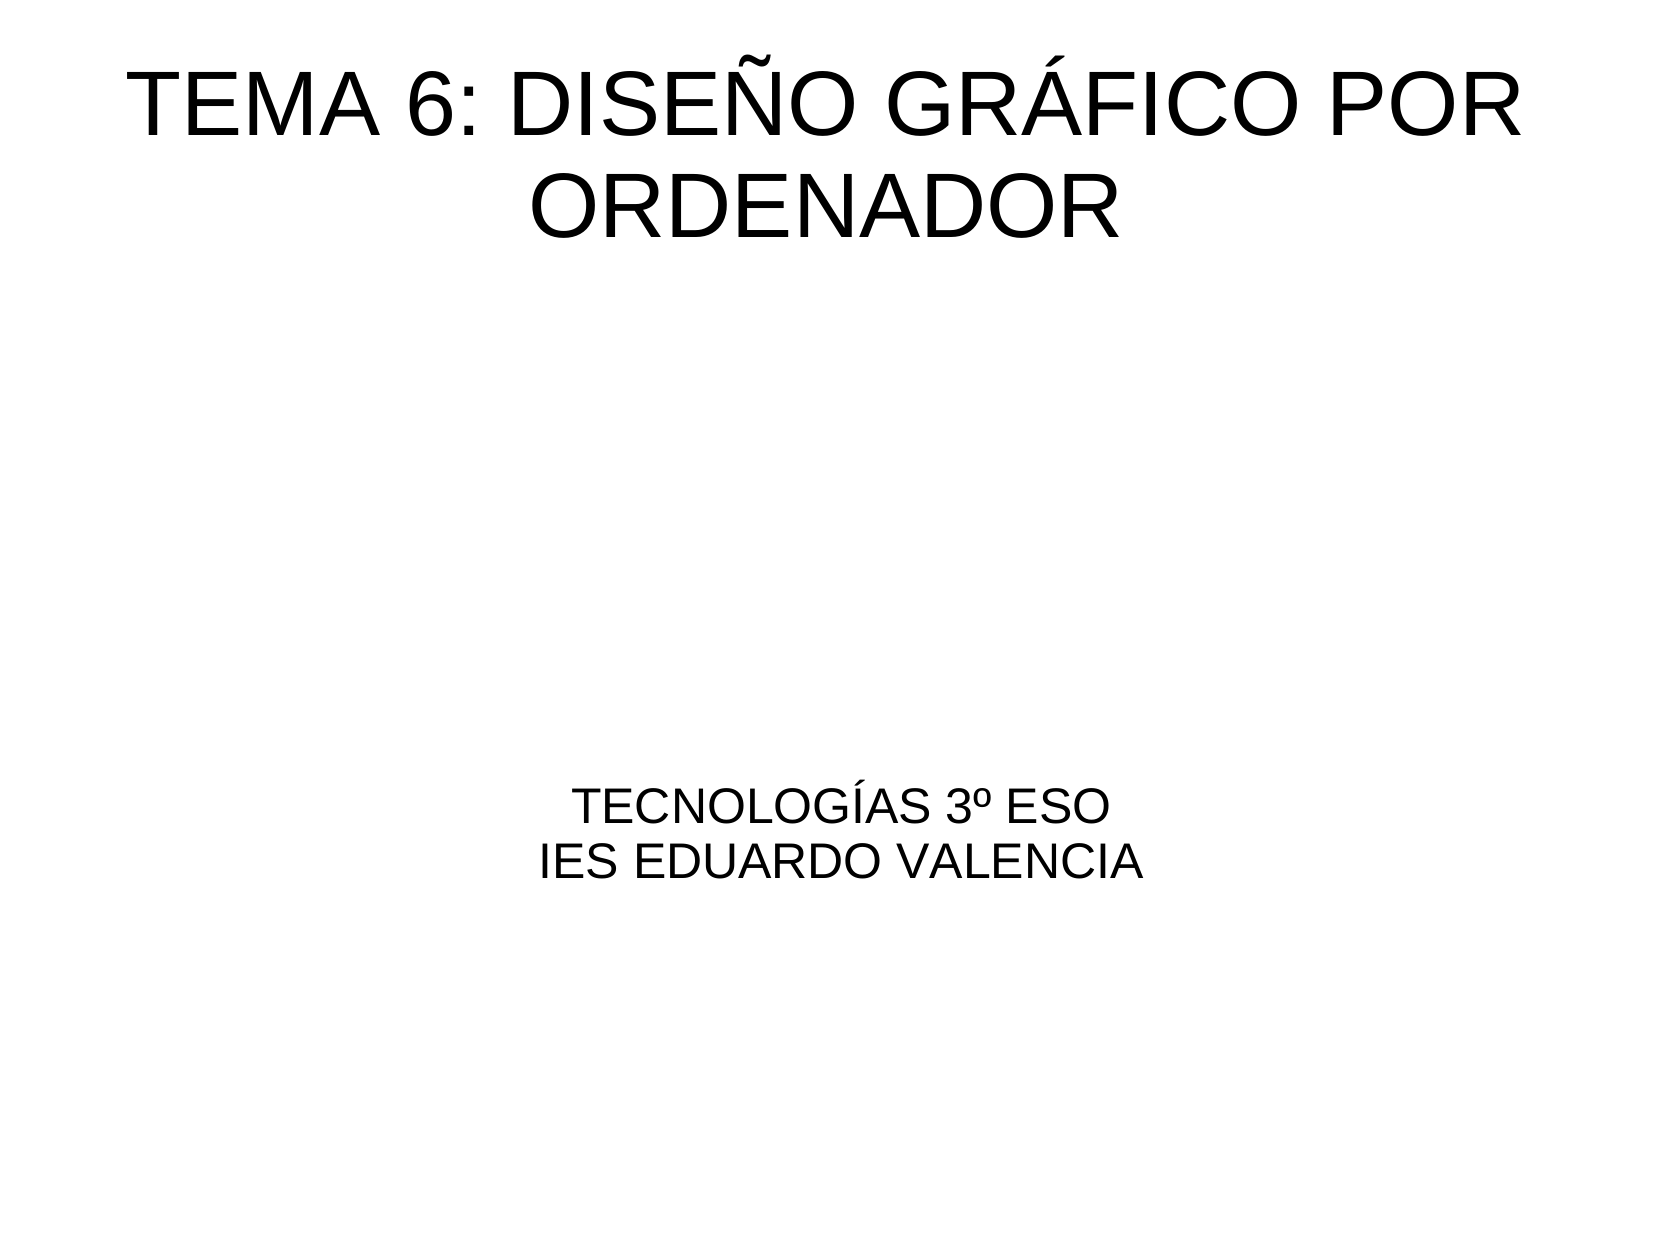

# TEMA 6: DISEÑO GRÁFICO POR ORDENADOR
TECNOLOGÍAS 3º ESO
IES EDUARDO VALENCIA